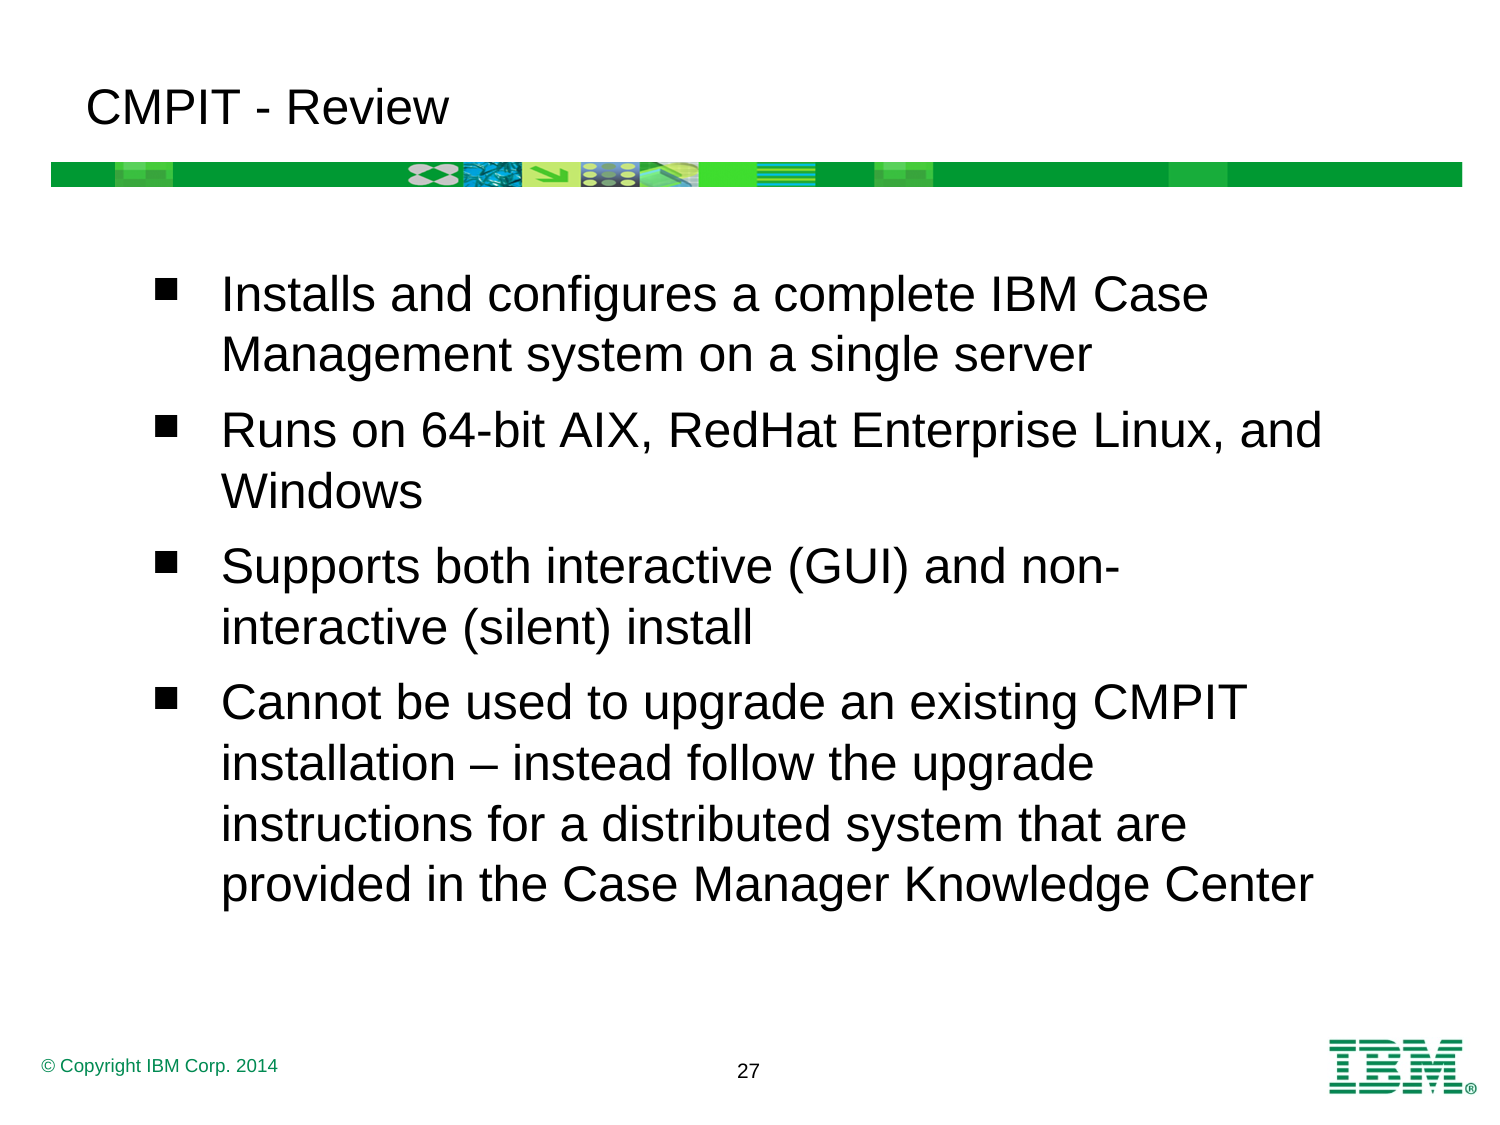

# CMPIT - Review
Installs and configures a complete IBM Case Management system on a single server
Runs on 64-bit AIX, RedHat Enterprise Linux, and Windows
Supports both interactive (GUI) and non-interactive (silent) install
Cannot be used to upgrade an existing CMPIT installation – instead follow the upgrade instructions for a distributed system that are provided in the Case Manager Knowledge Center
27